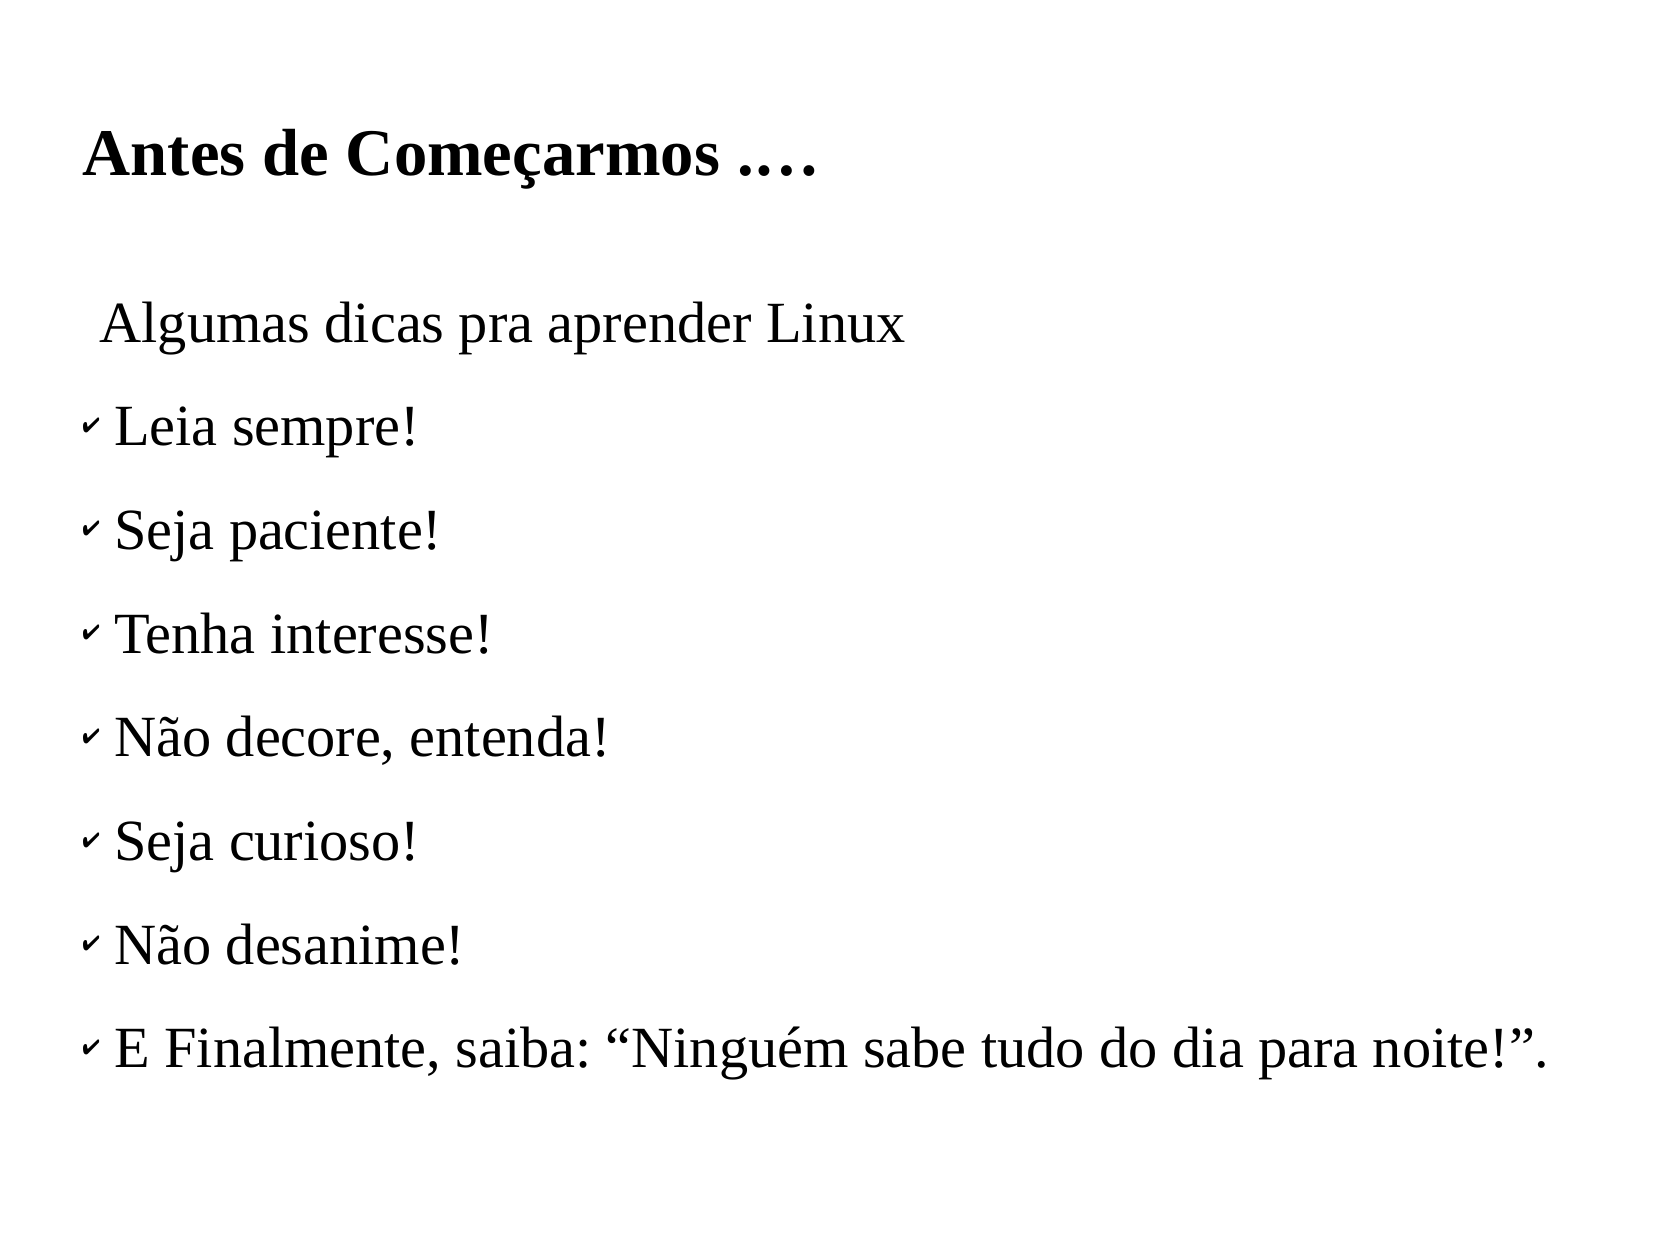

# Antes de Começarmos .…
Algumas dicas pra aprender Linux
 Leia sempre!
 Seja paciente!
 Tenha interesse!
 Não decore, entenda!
 Seja curioso!
 Não desanime!
 E Finalmente, saiba: “Ninguém sabe tudo do dia para noite!”.